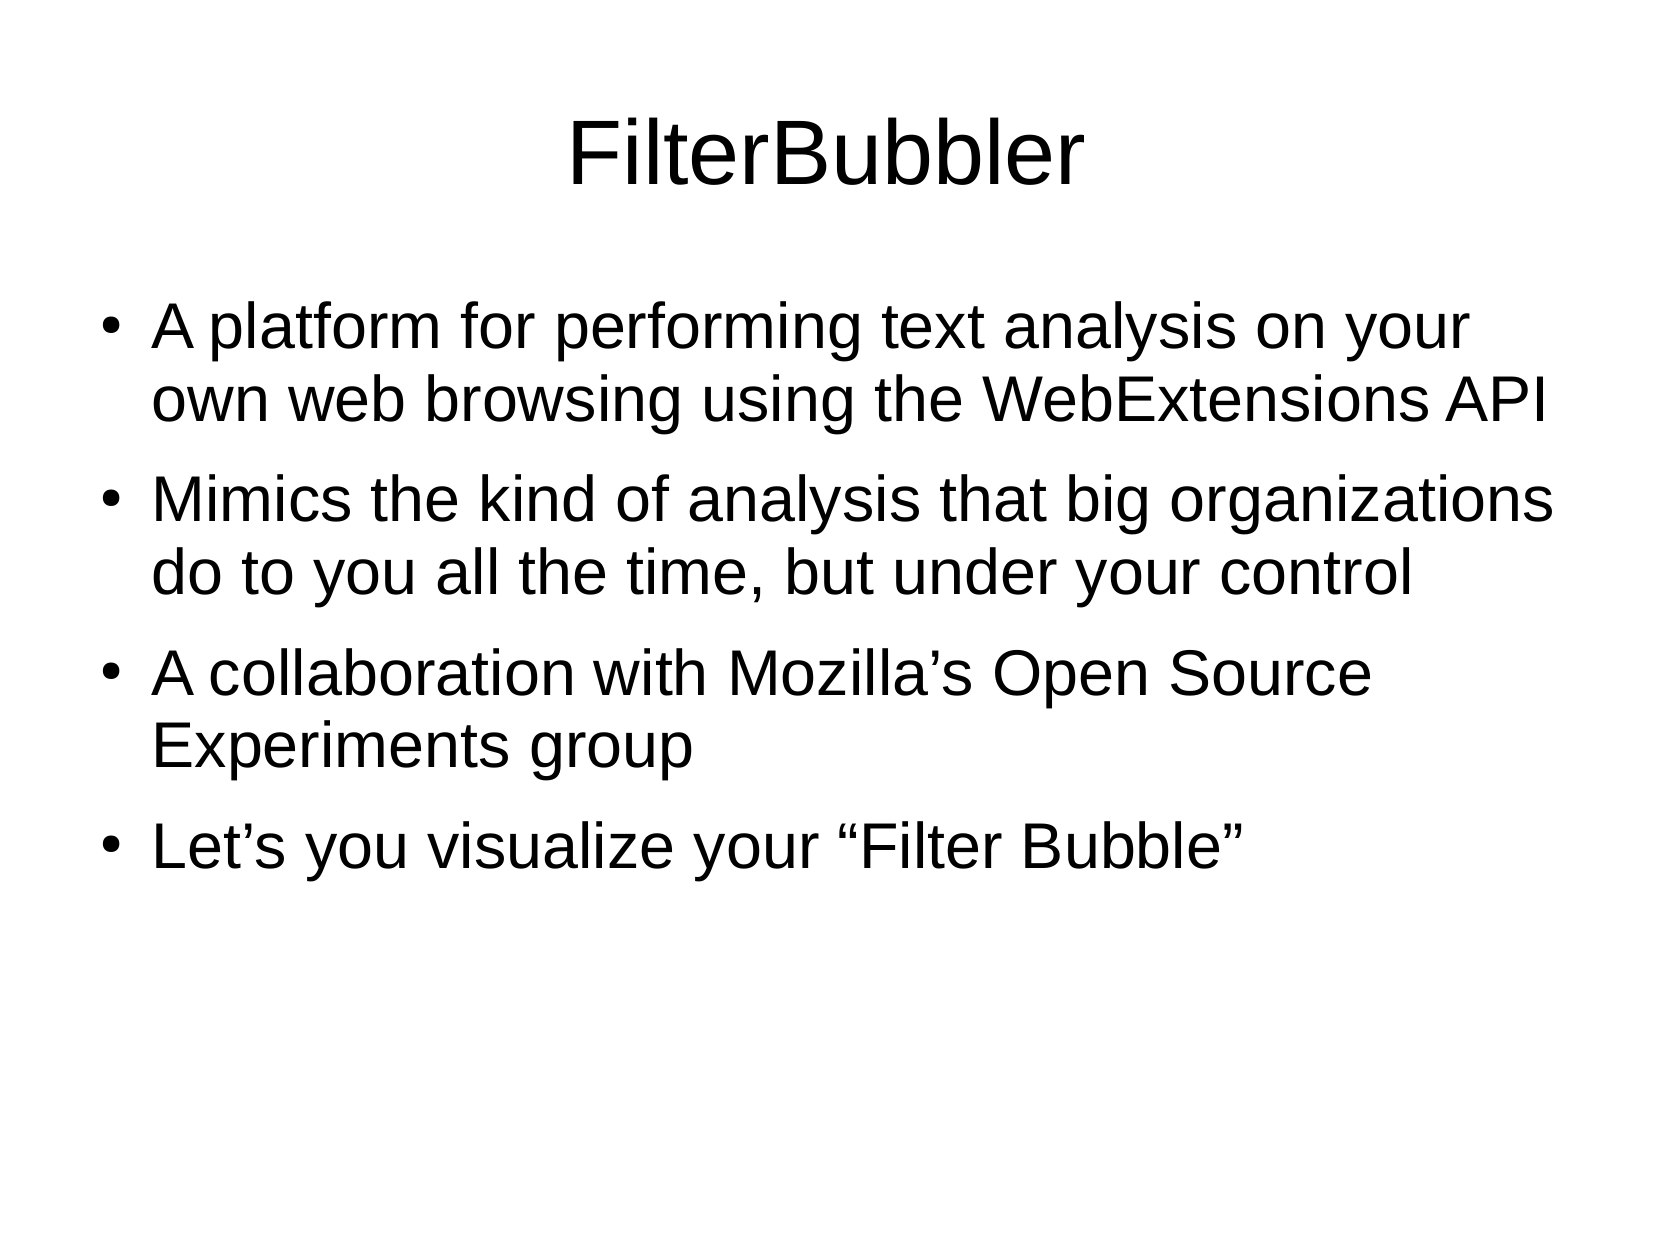

# FilterBubbler
A platform for performing text analysis on your own web browsing using the WebExtensions API
Mimics the kind of analysis that big organizations do to you all the time, but under your control
A collaboration with Mozilla’s Open Source Experiments group
Let’s you visualize your “Filter Bubble”